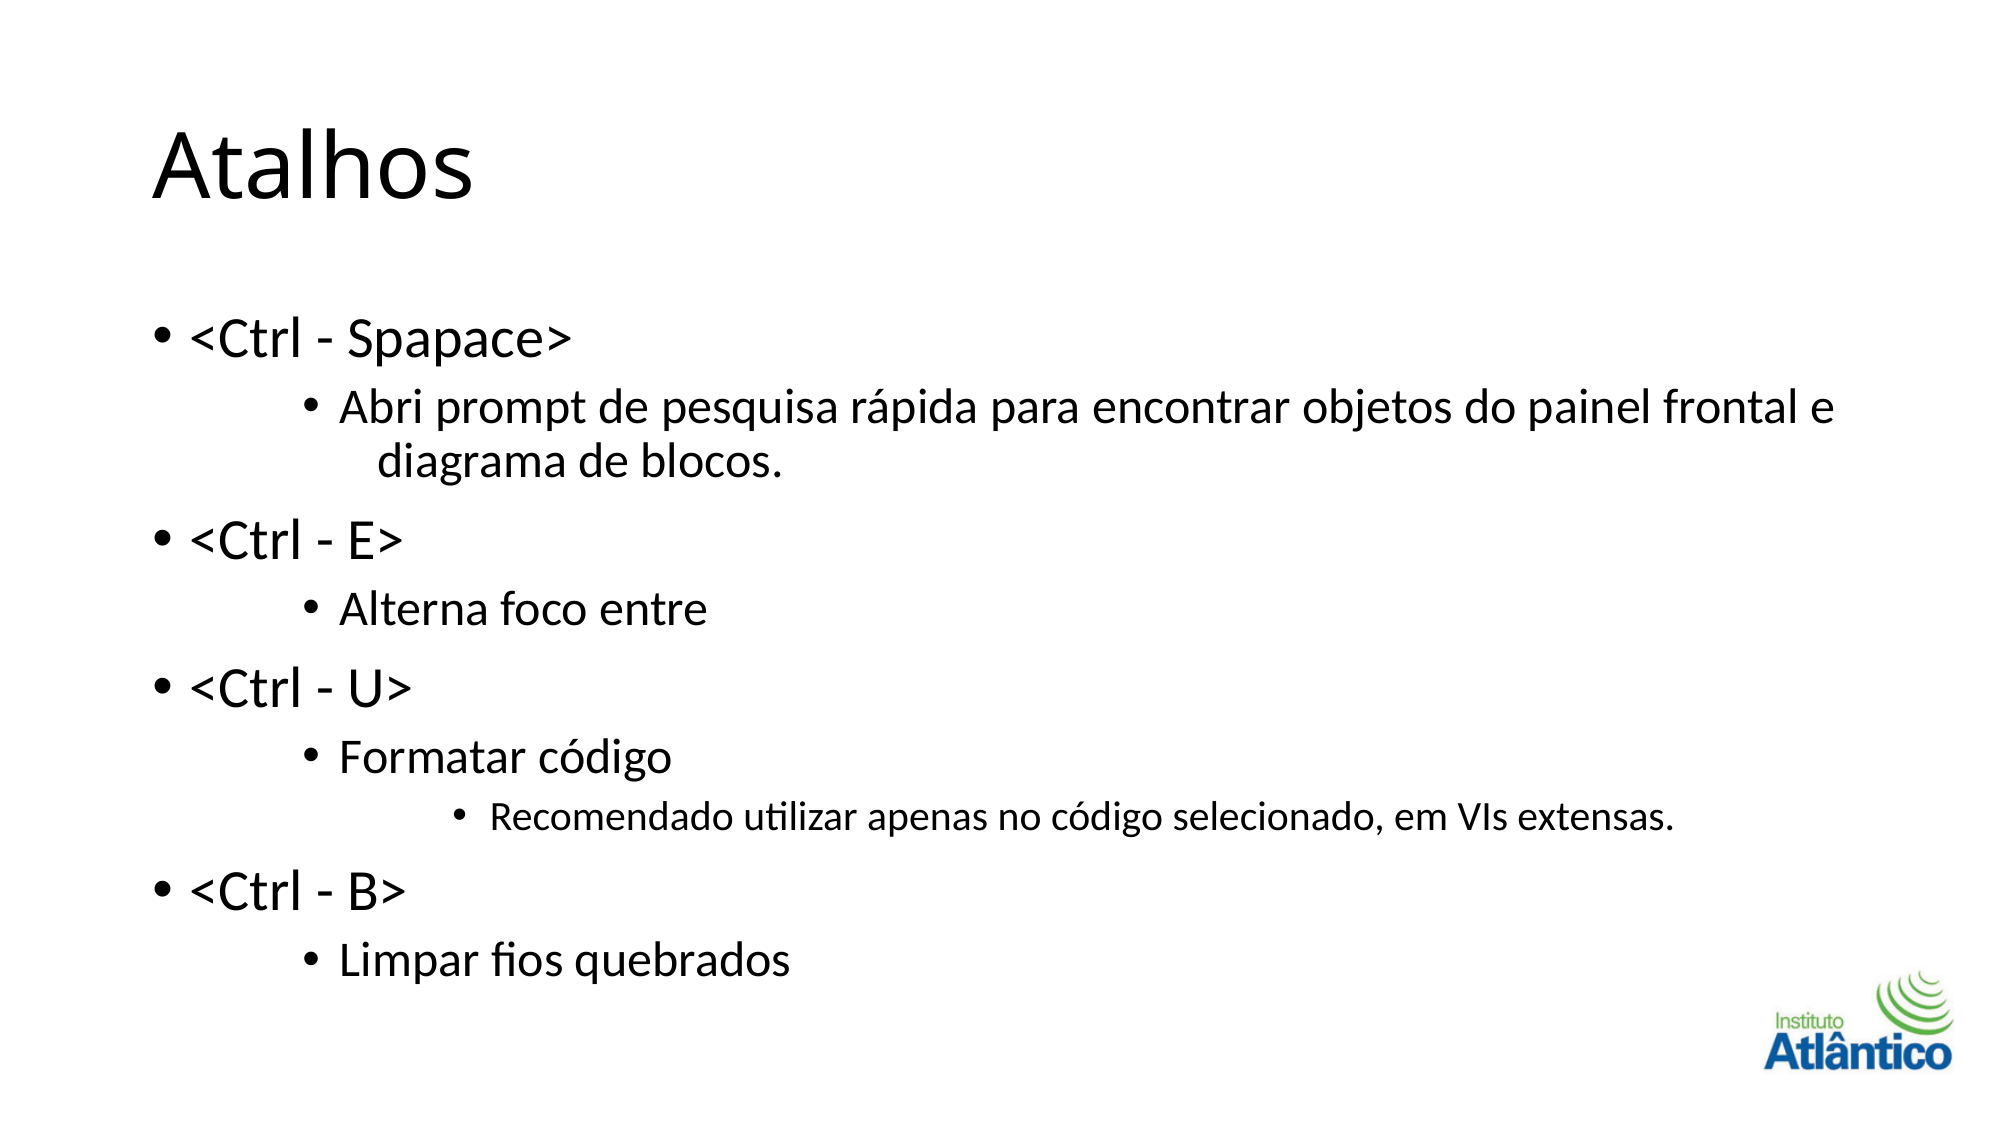

# Atalhos
<Ctrl - Spapace>
Abri prompt de pesquisa rápida para encontrar objetos do painel frontal e diagrama de blocos.
<Ctrl - E>
Alterna foco entre
<Ctrl - U>
Formatar código
Recomendado utilizar apenas no código selecionado, em VIs extensas.
<Ctrl - B>
Limpar fios quebrados